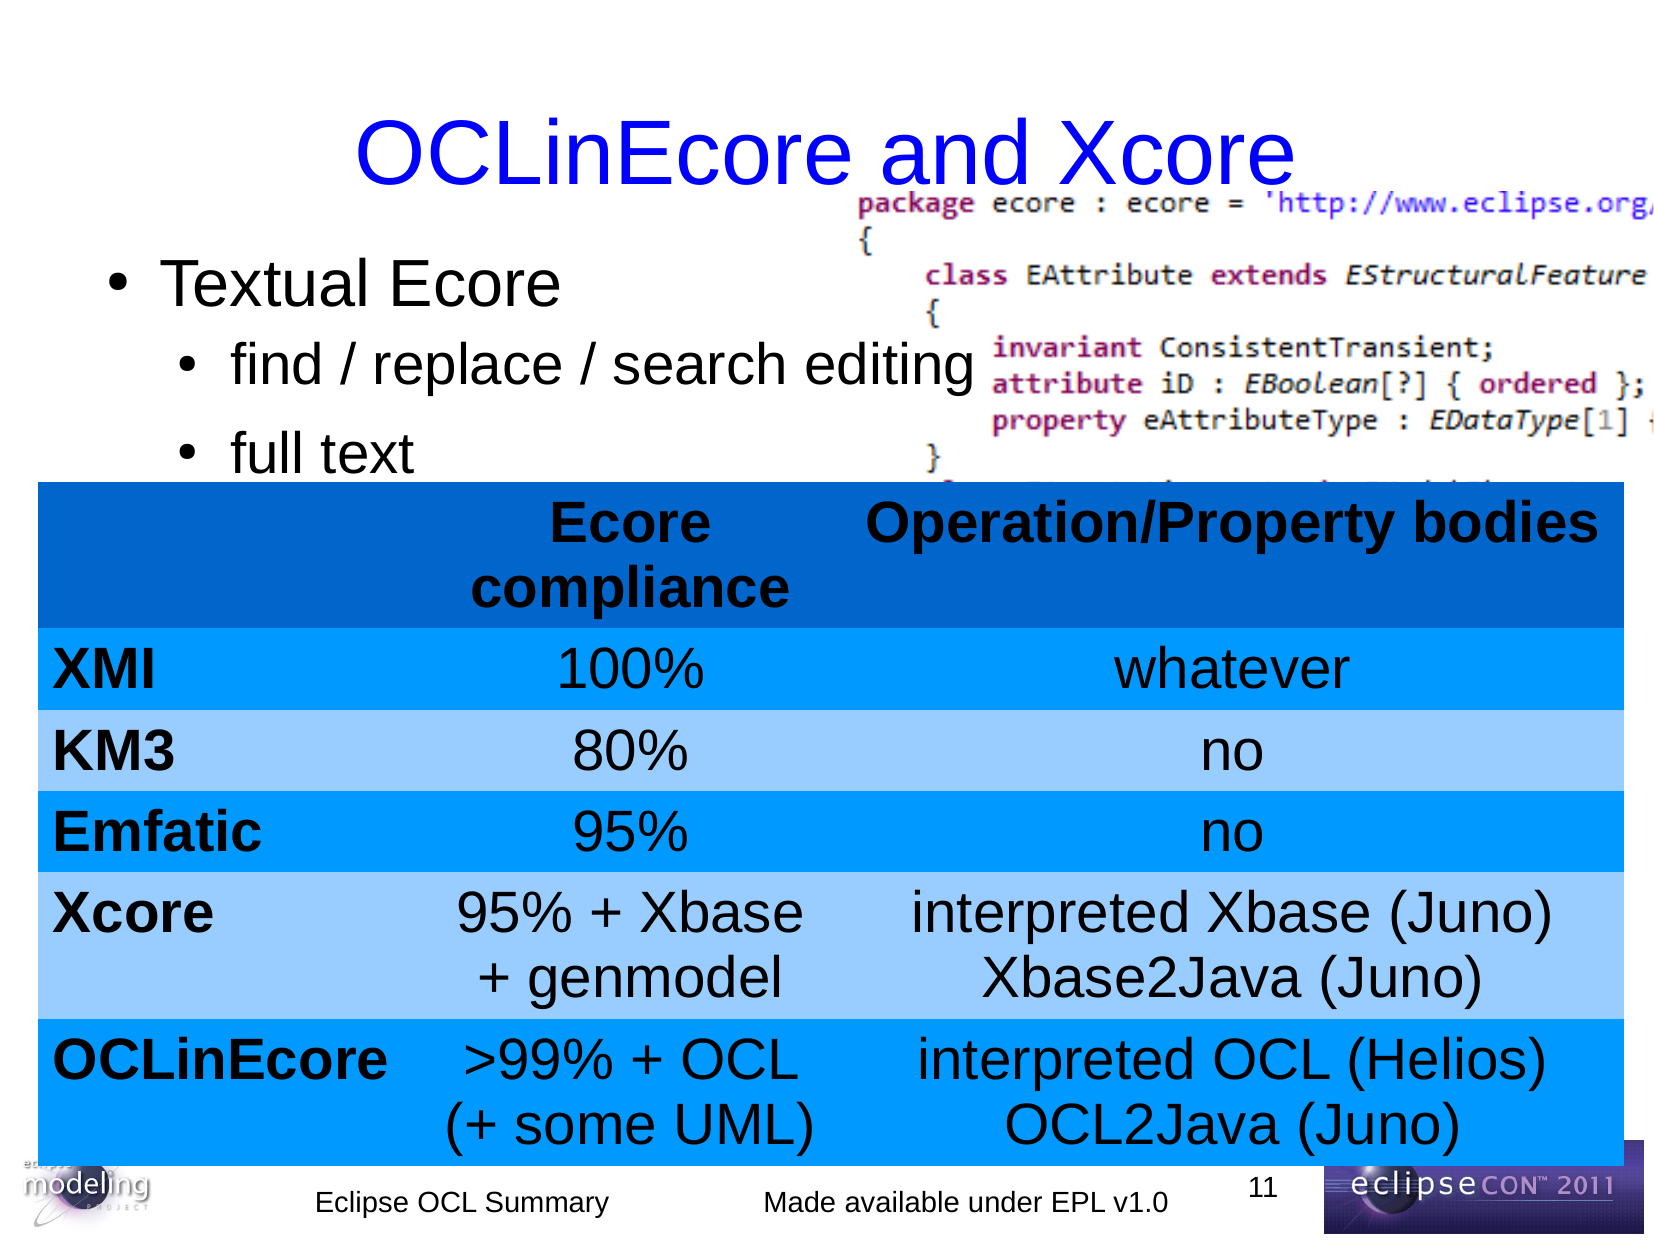

# OCLinEcore and Xcore
Textual Ecore
find / replace / search editing
full text
| | Ecore compliance | Operation/Property bodies |
| --- | --- | --- |
| XMI | 100% | whatever |
| KM3 | 80% | no |
| Emfatic | 95% | no |
| Xcore | 95% + Xbase + genmodel | interpreted Xbase (Juno) Xbase2Java (Juno) |
| OCLinEcore | >99% + OCL (+ some UML) | interpreted OCL (Helios) OCL2Java (Juno) |
11
Eclipse OCL Summary